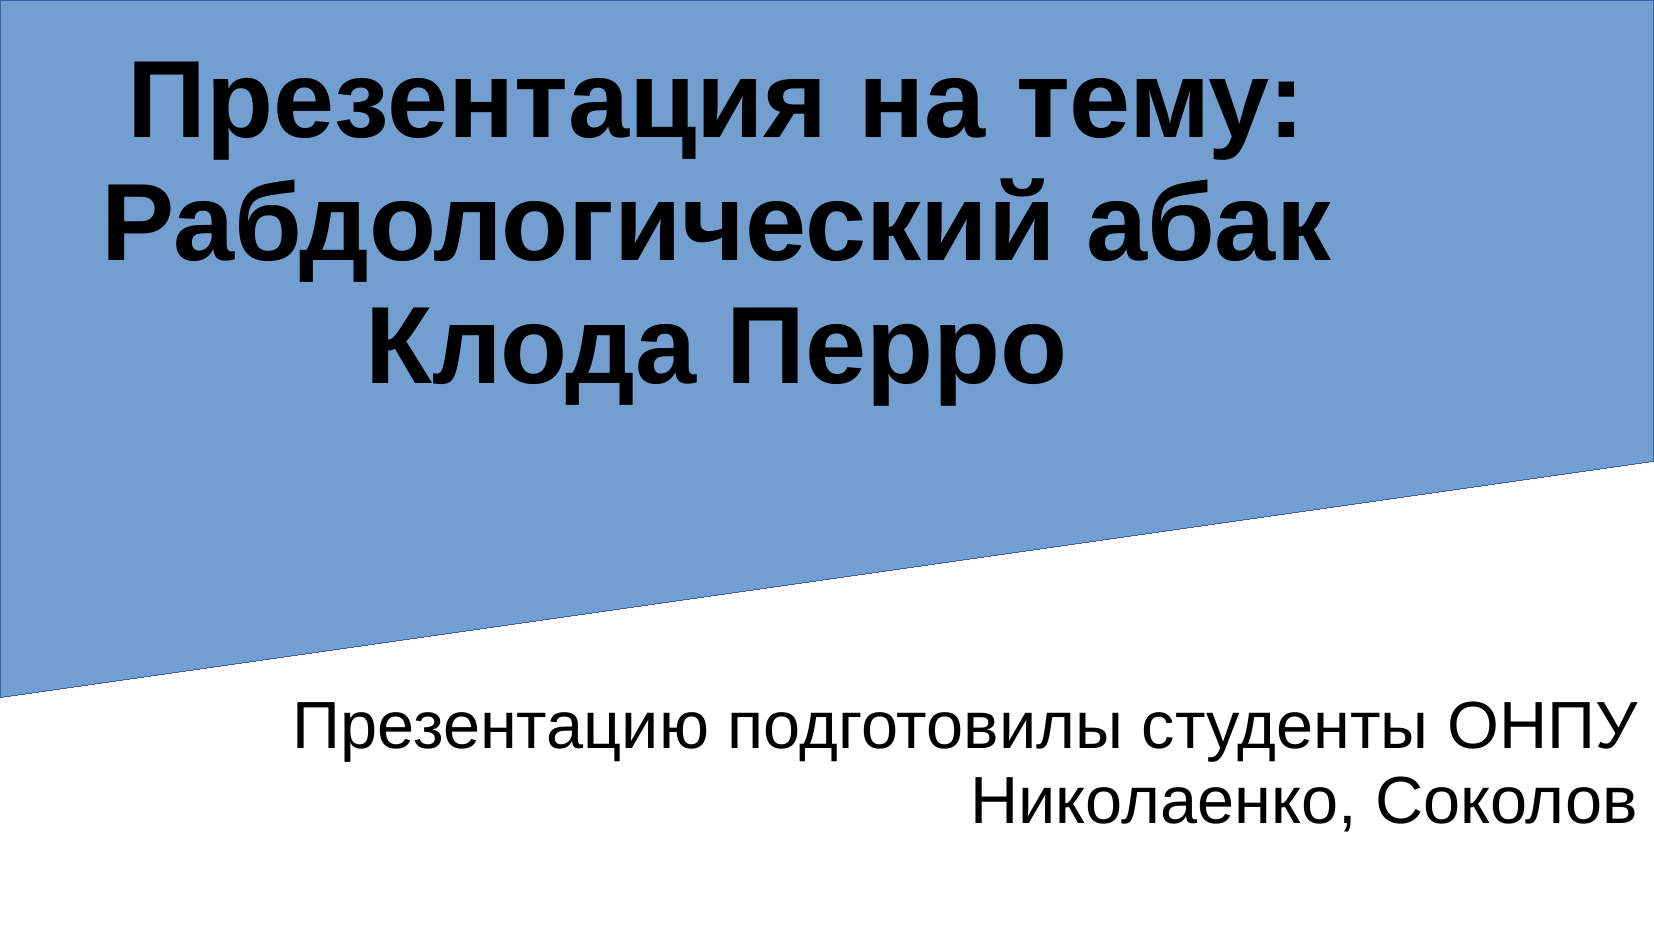

# Презентация на тему: Рабдологический абак Клода Перро
Презентацию подготовилы студенты ОНПУ
Николаенко, Соколов